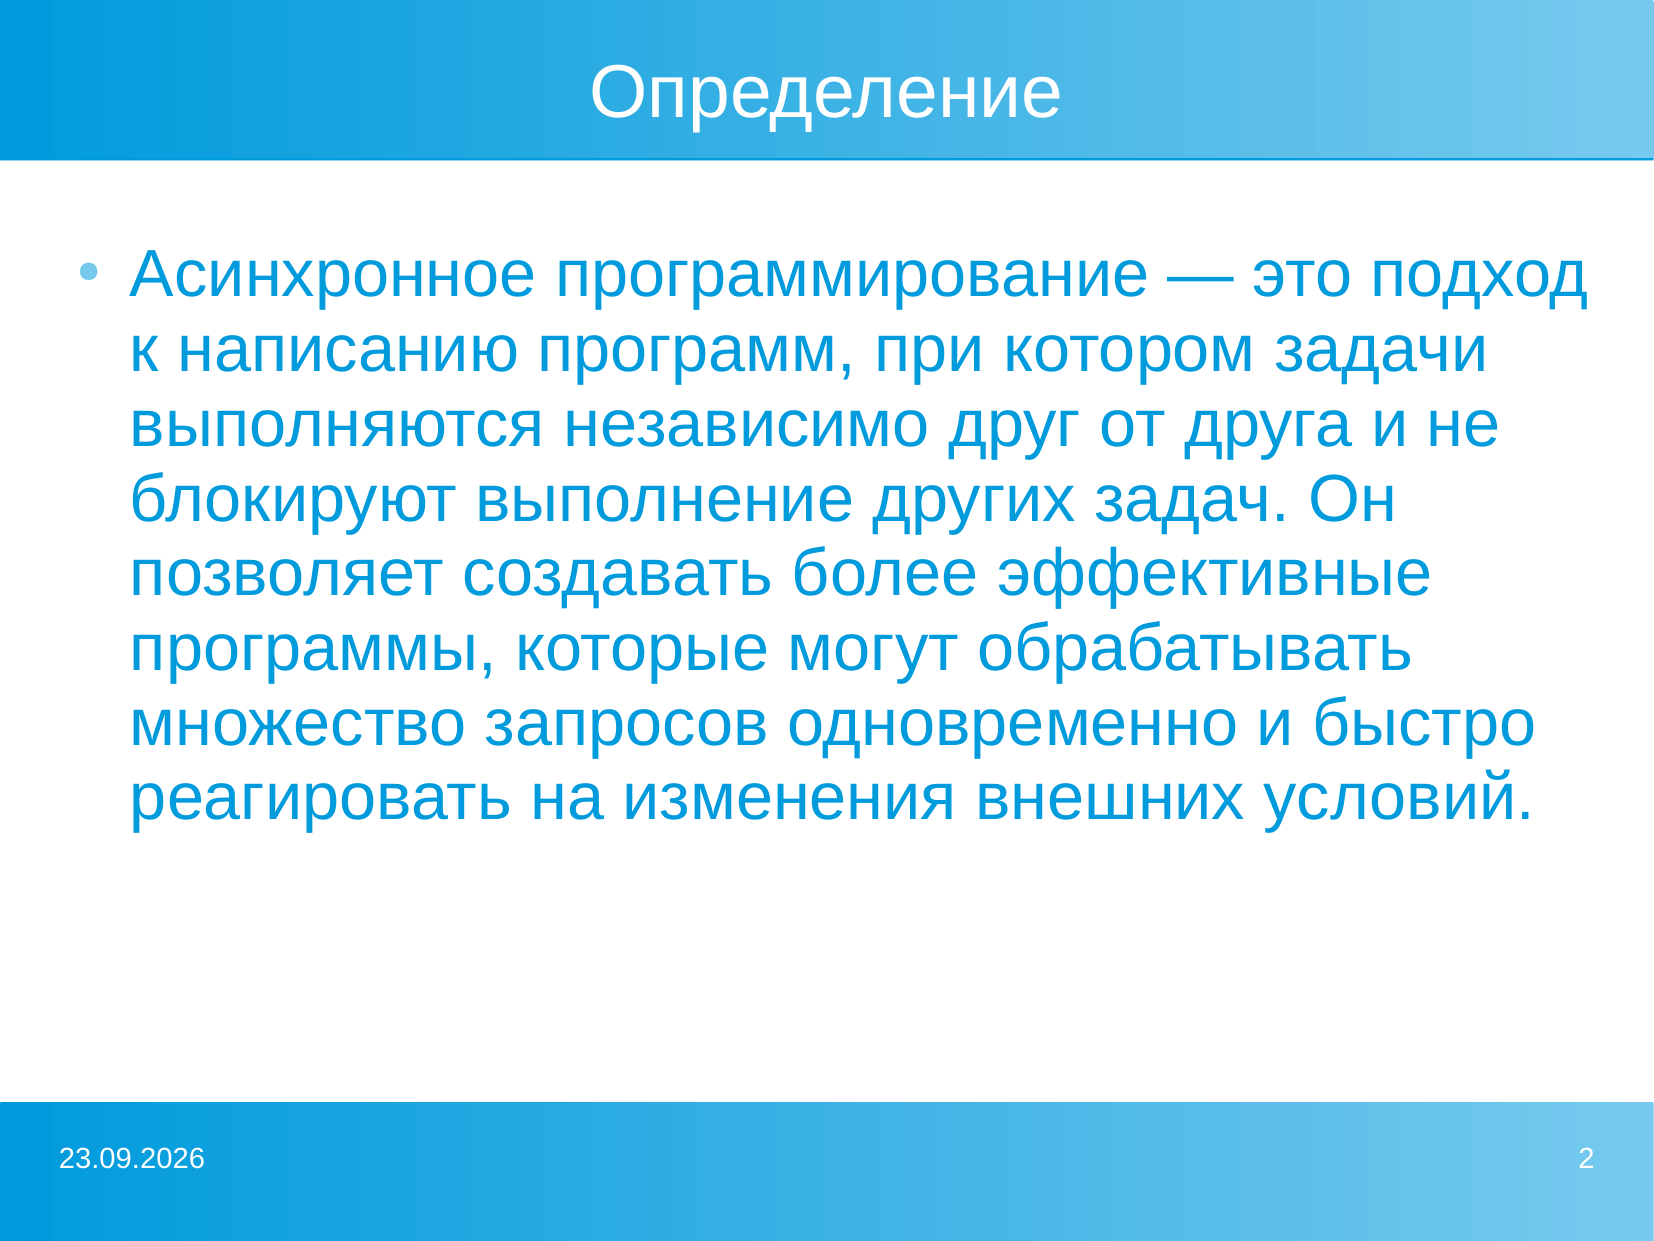

# Определение
Асинхронное программирование — это подход к написанию программ, при котором задачи выполняются независимо друг от друга и не блокируют выполнение других задач. Он позволяет создавать более эффективные программы, которые могут обрабатывать множество запросов одновременно и быстро реагировать на изменения внешних условий.
2